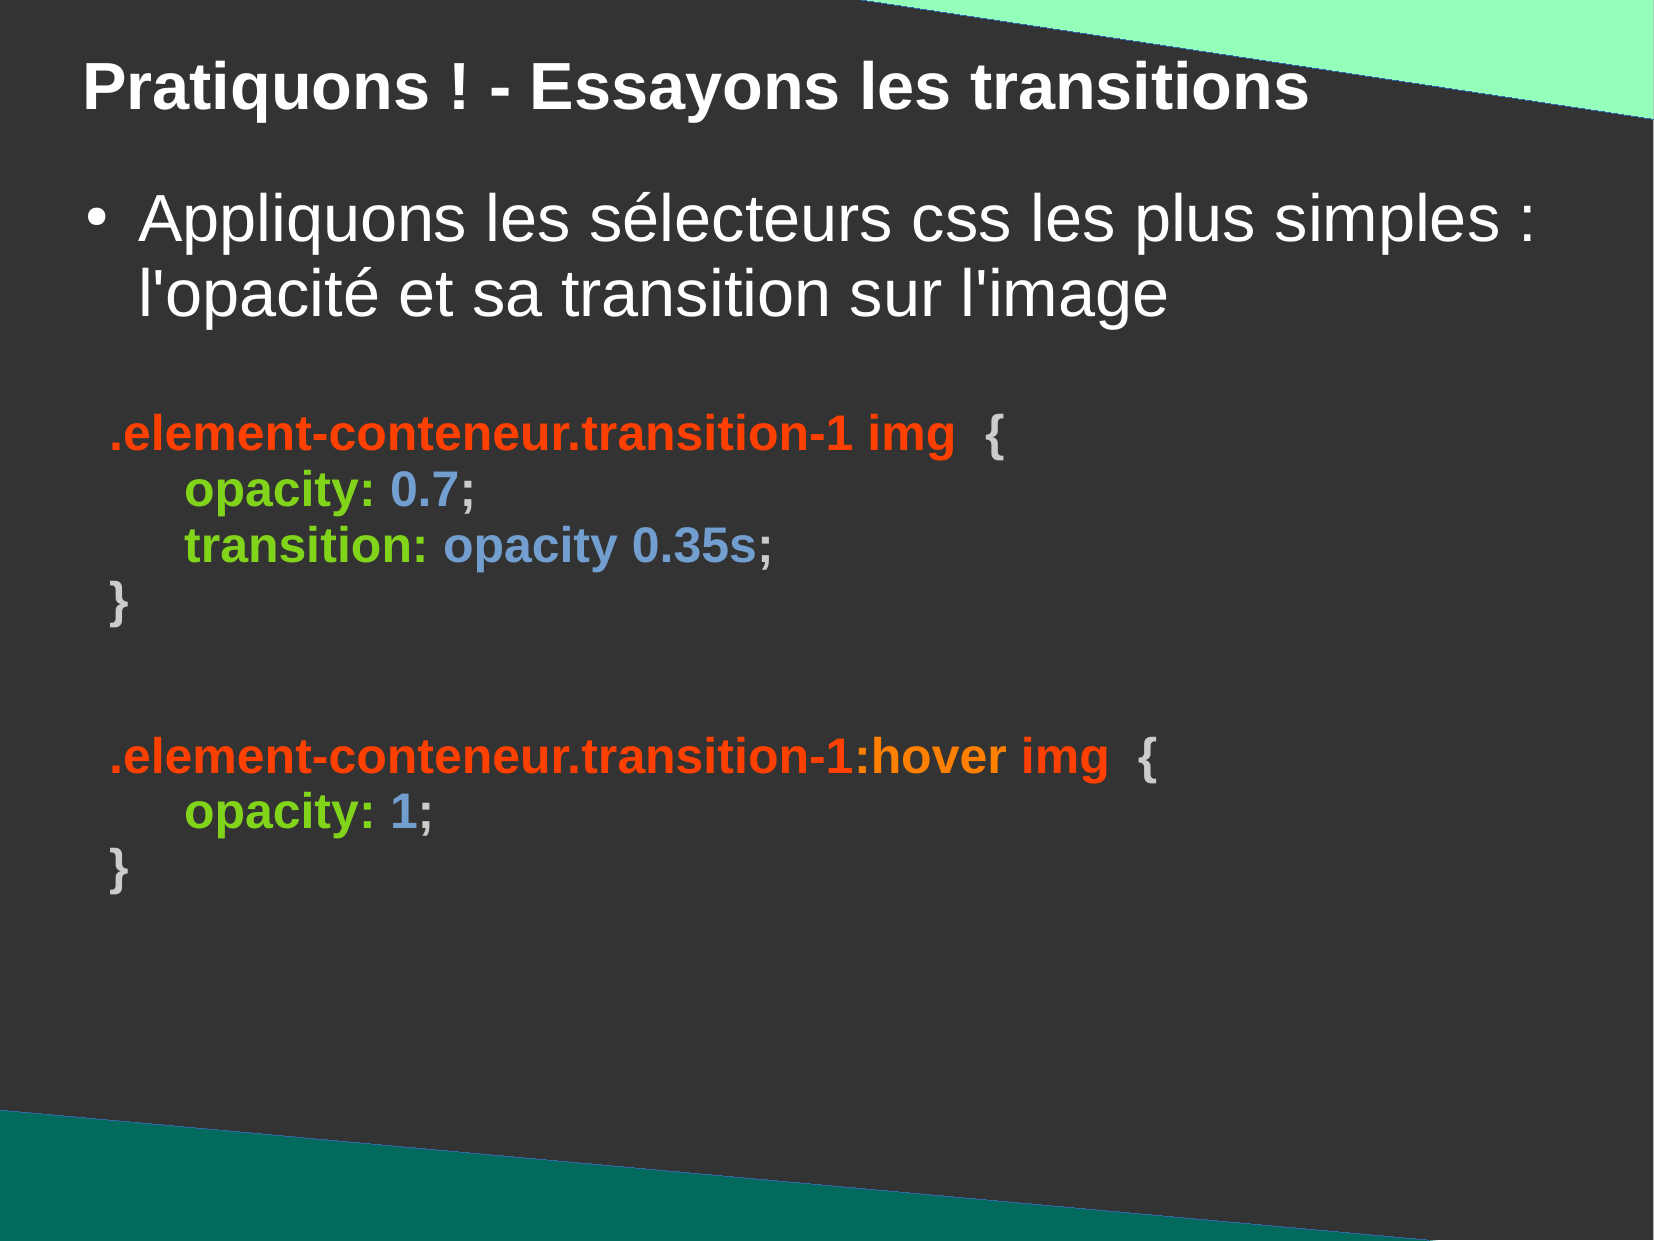

# Pratiquons ! - Essayons les transitions
Appliquons les sélecteurs css les plus simples : l'opacité et sa transition sur l'image
.element-conteneur.transition-1 img {
	opacity: 0.7;
	transition: opacity 0.35s;
}
.element-conteneur.transition-1:hover img {
	opacity: 1;
}